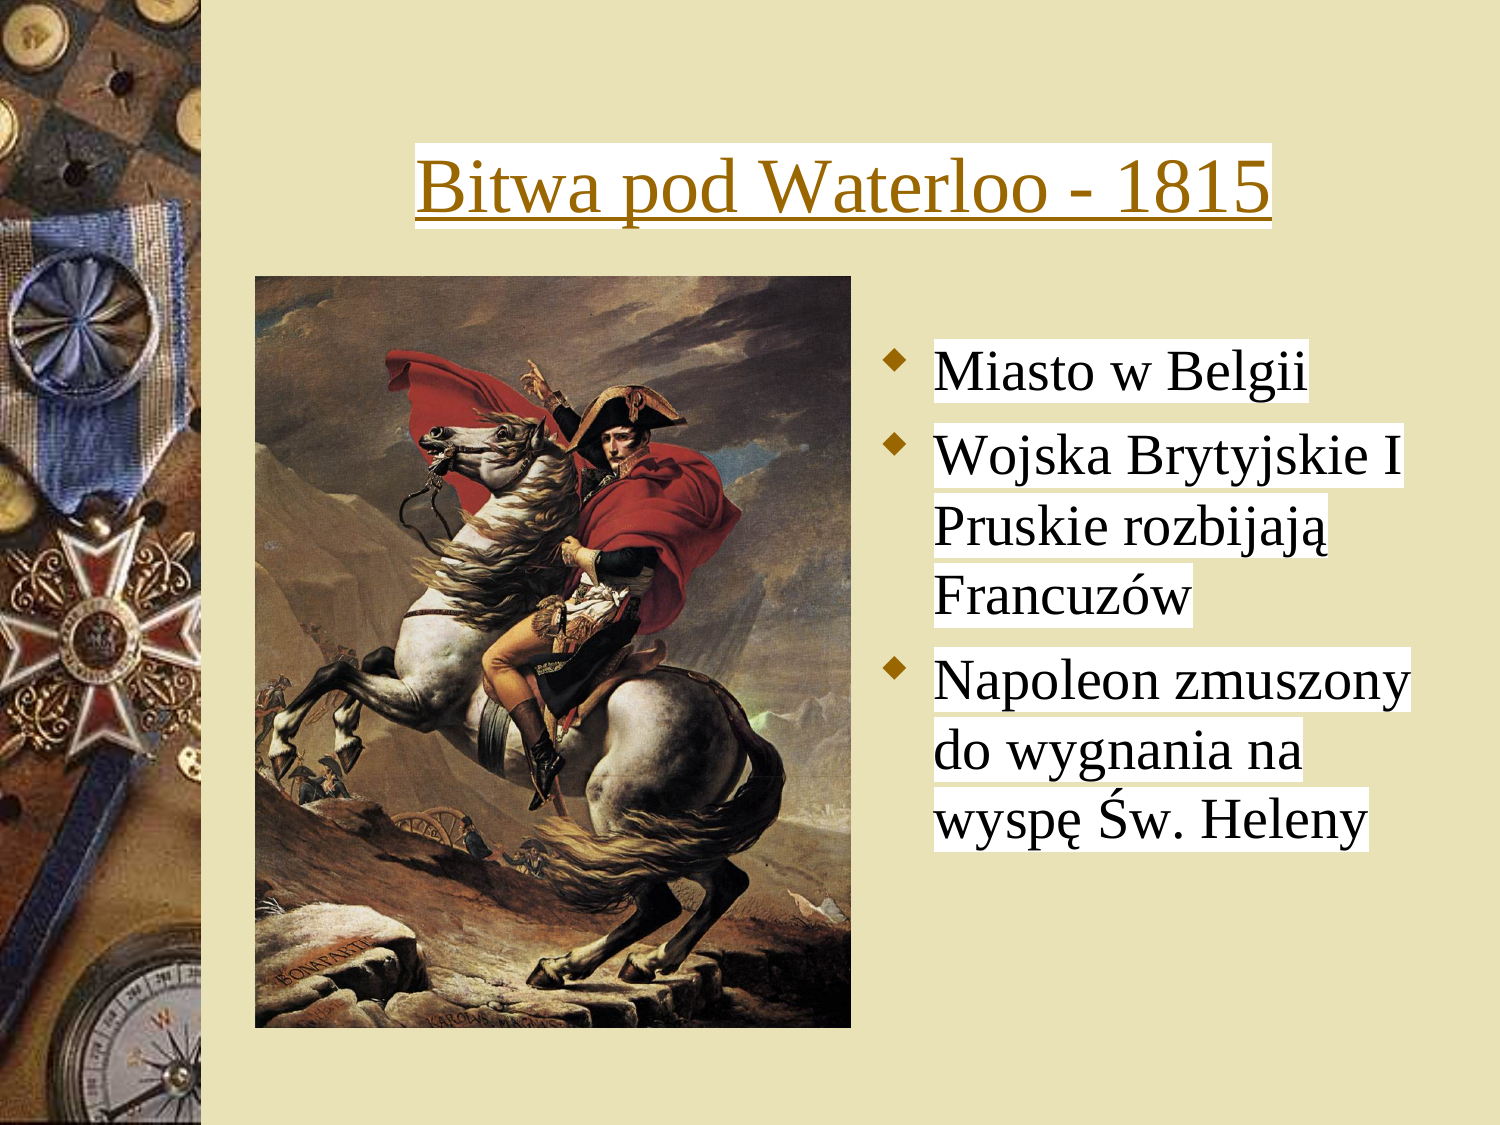

# Bitwa pod Waterloo - 1815
Miasto w Belgii
Wojska Brytyjskie I Pruskie rozbijają Francuzów
Napoleon zmuszony do wygnania na wyspę Św. Heleny